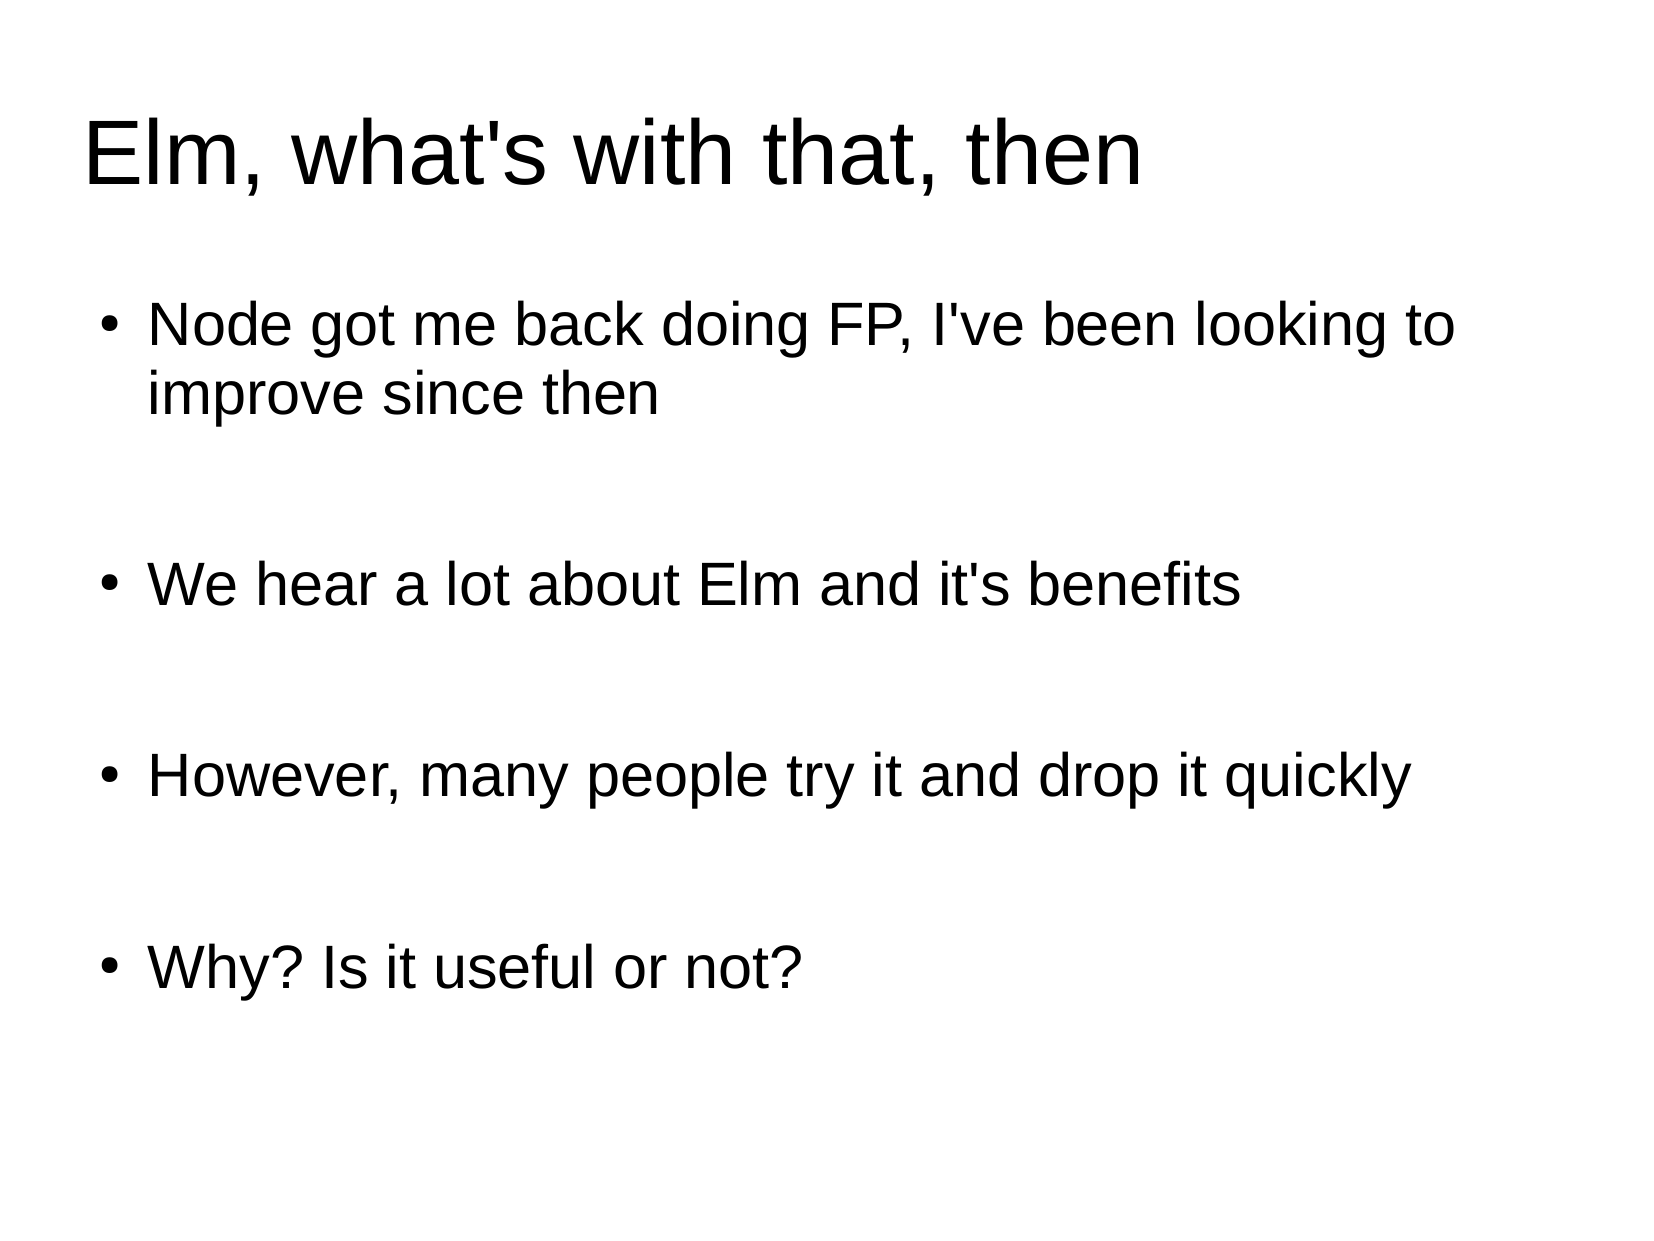

# Elm, what's with that, then
Node got me back doing FP, I've been looking to improve since then
We hear a lot about Elm and it's benefits
However, many people try it and drop it quickly
Why? Is it useful or not?